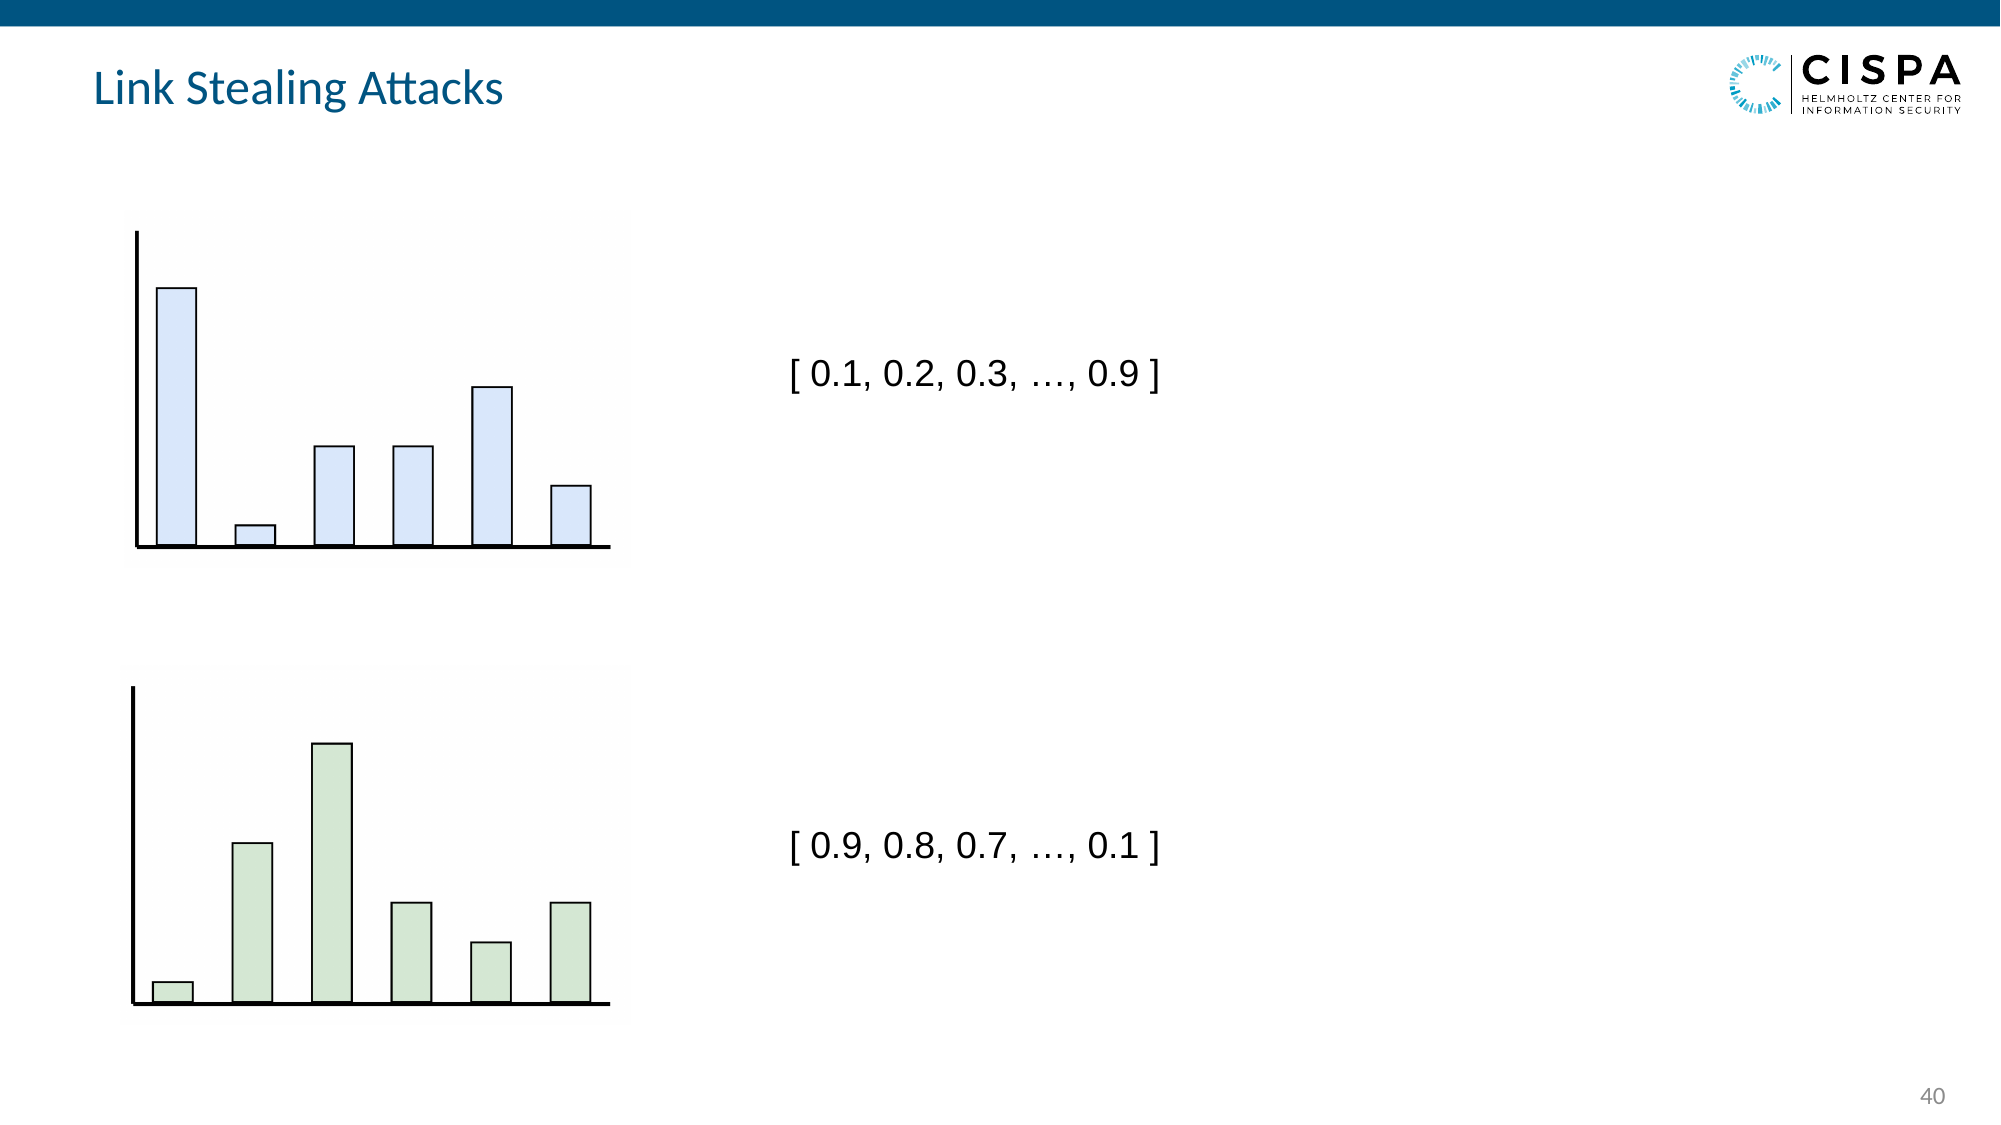

# Link Stealing Attacks
[ 0.1, 0.2, 0.3, …, 0.9 ]
[ 0.9, 0.8, 0.7, …, 0.1 ]